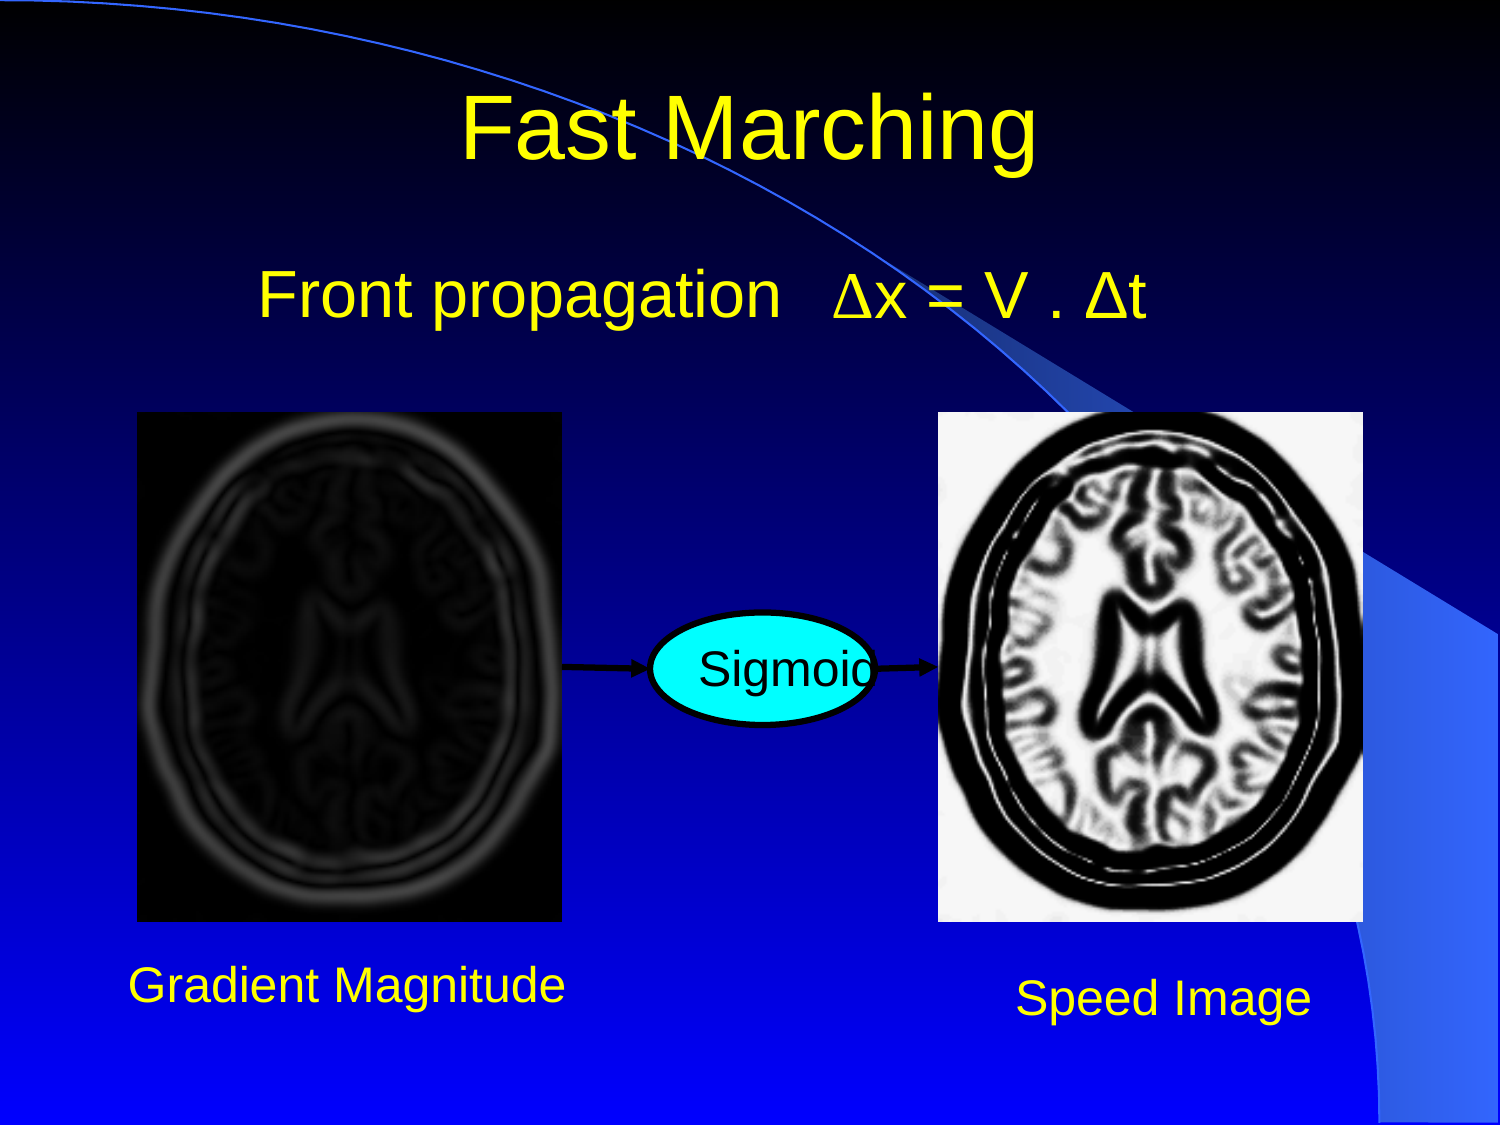

# Fast Marching
Front propagation
Δx = V . Δt
Gradient Magnitude
Speed Image
Sigmoid